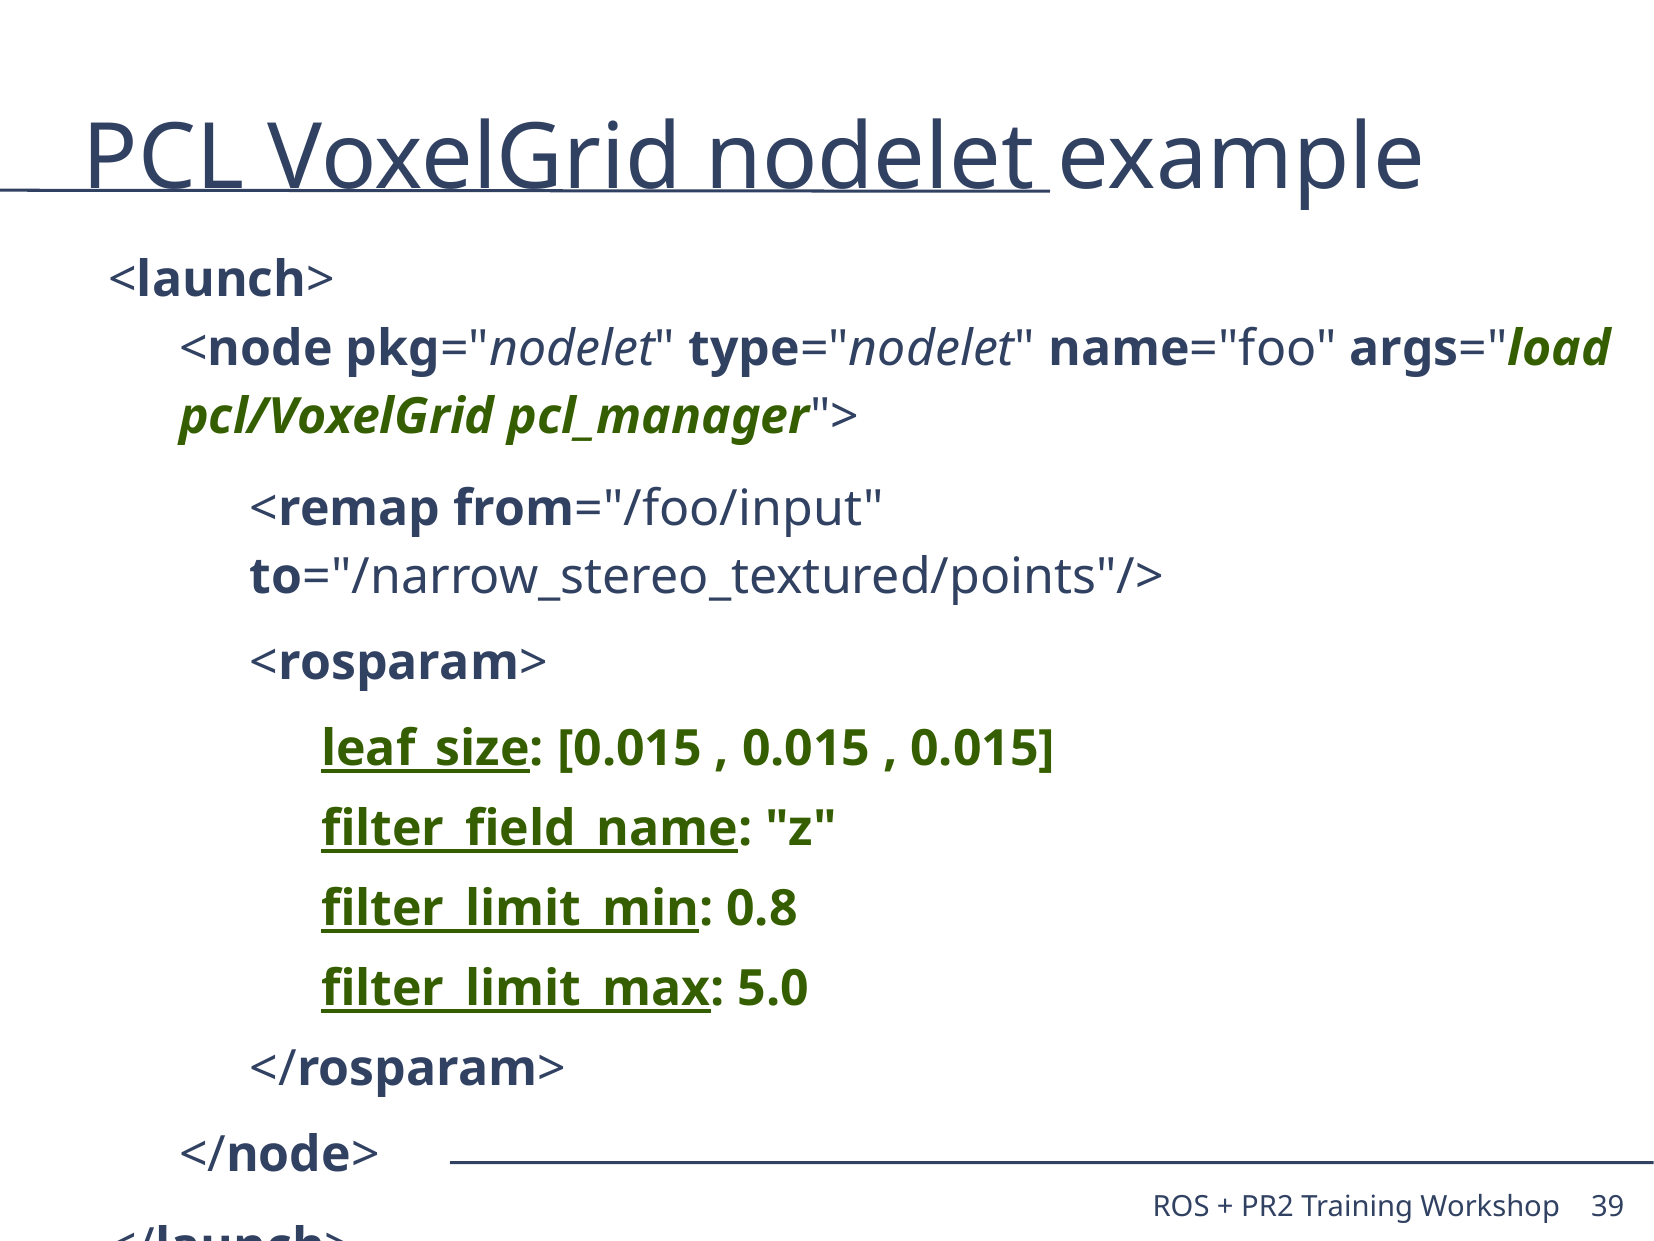

# PCL VoxelGrid nodelet example
<launch>
<node pkg="nodelet" type="nodelet" name="foo" args="load pcl/VoxelGrid pcl_manager">
<remap from="/foo/input" 	to="/narrow_stereo_textured/points"/>
<rosparam>
leaf_size: [0.015 , 0.015 , 0.015]
filter_field_name: "z"
filter_limit_min: 0.8
filter_limit_max: 5.0
</rosparam>
</node>
</launch>